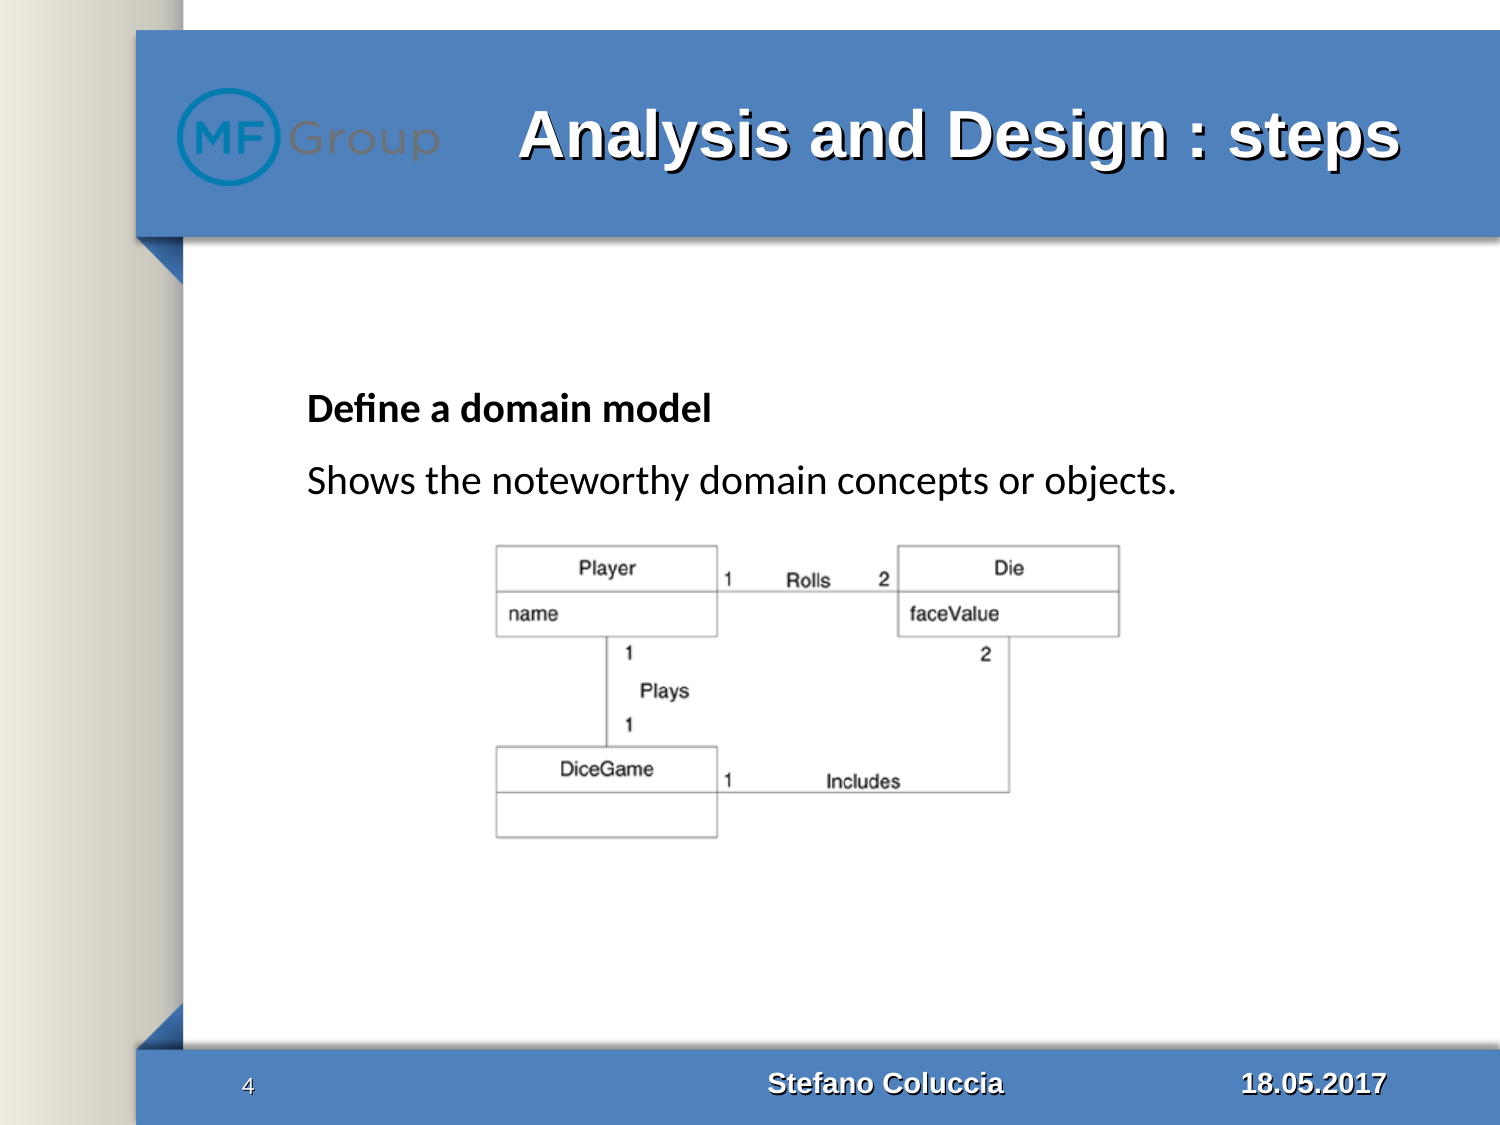

# Analysis and Design : steps
Define a domain model
Shows the noteworthy domain concepts or objects.
4
Stefano Coluccia
18.05.2017